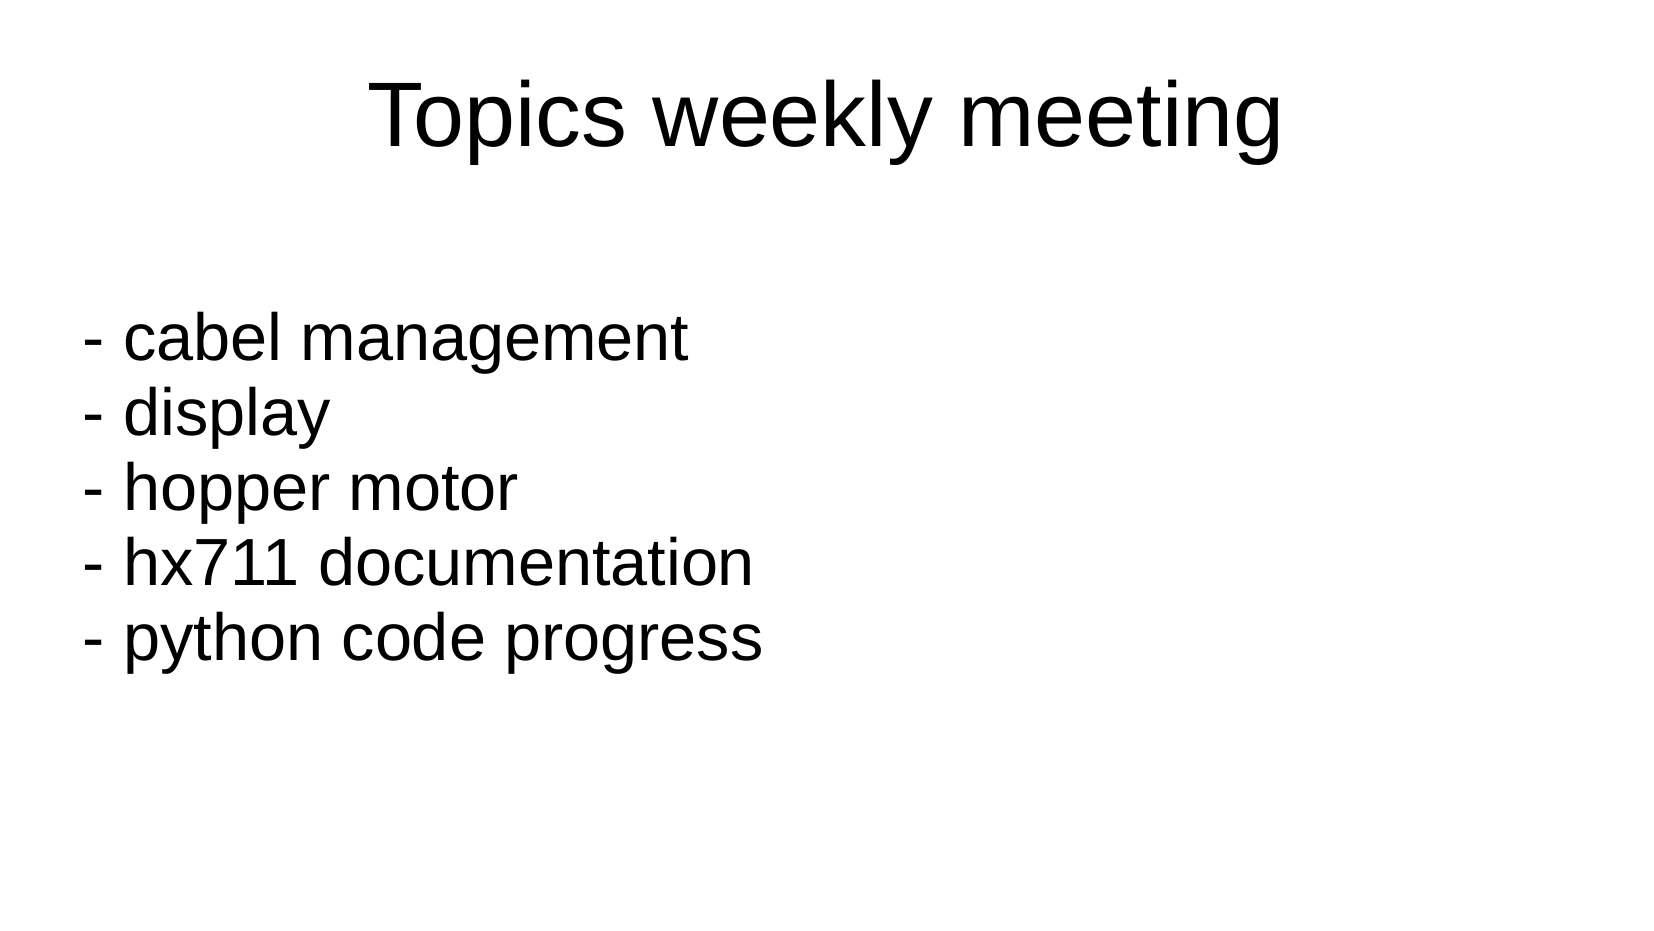

# Topics weekly meeting
- cabel management
- display
- hopper motor
- hx711 documentation
- python code progress